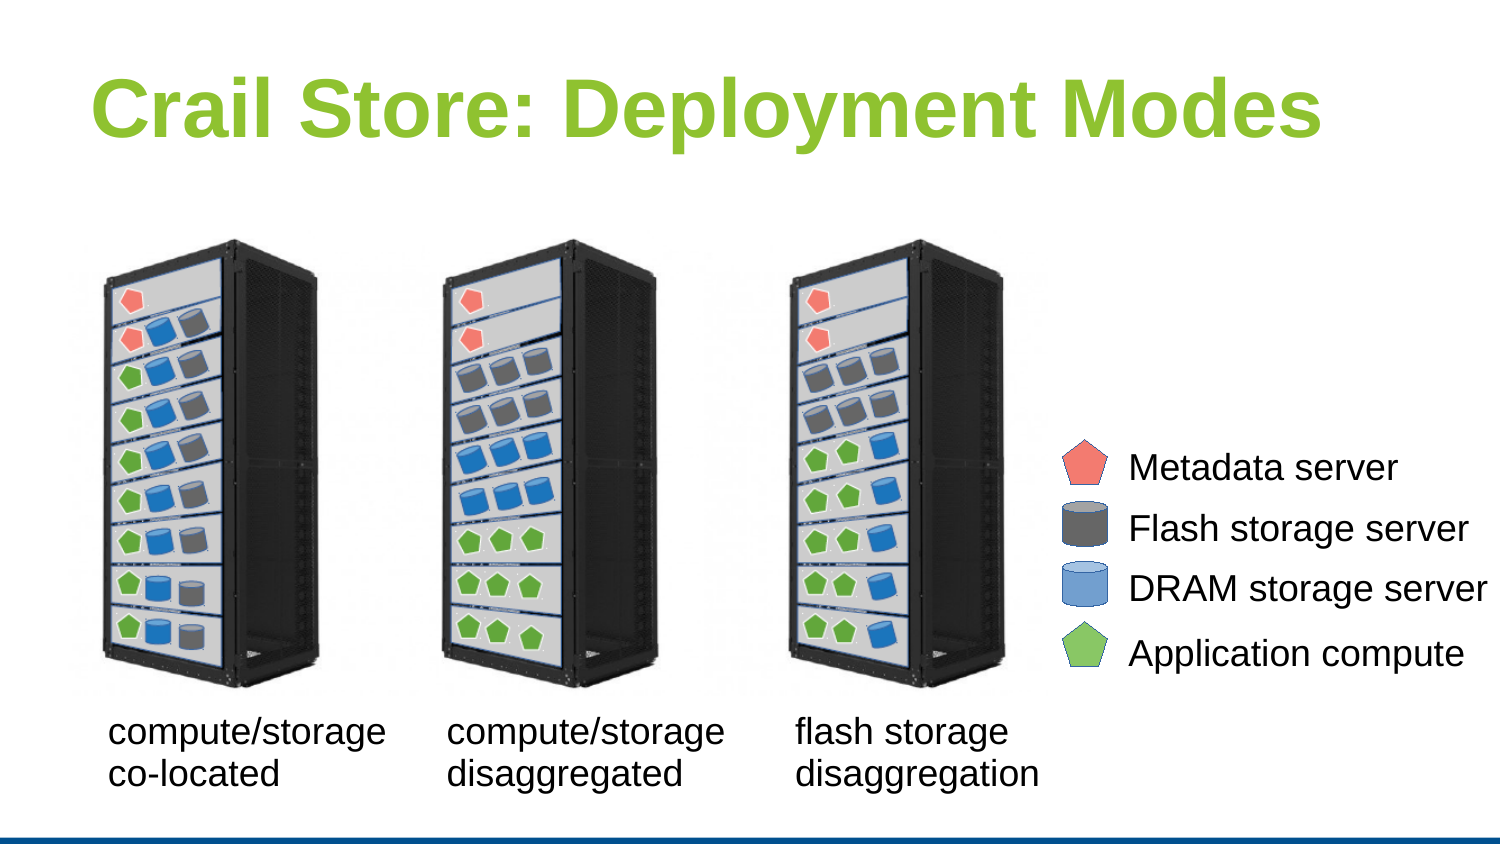

#
Crail Store: Deployment Modes
Metadata server
Flash storage server
DRAM storage server
Application compute
compute/storage
co-located
compute/storage
disaggregated
flash storage
disaggregation